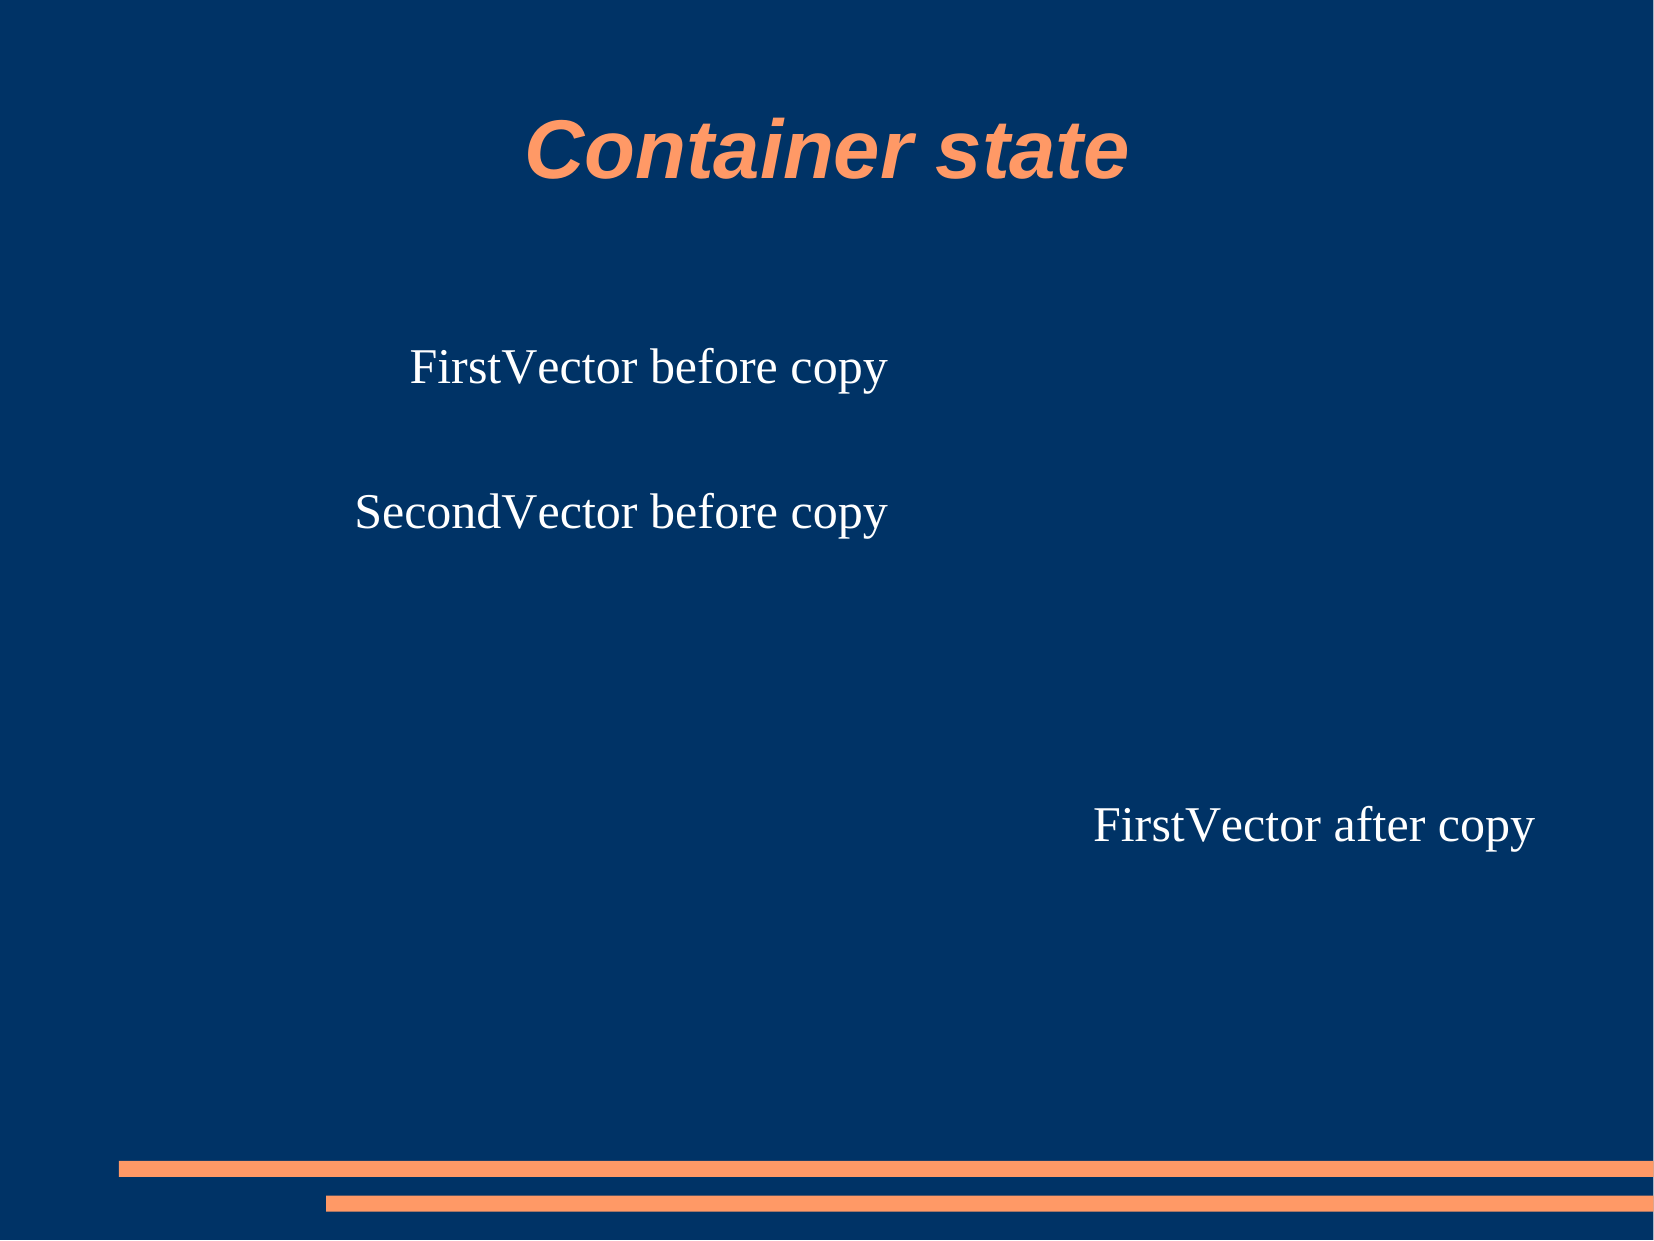

# Container state
FirstVector before copy
SecondVector before copy
FirstVector after copy